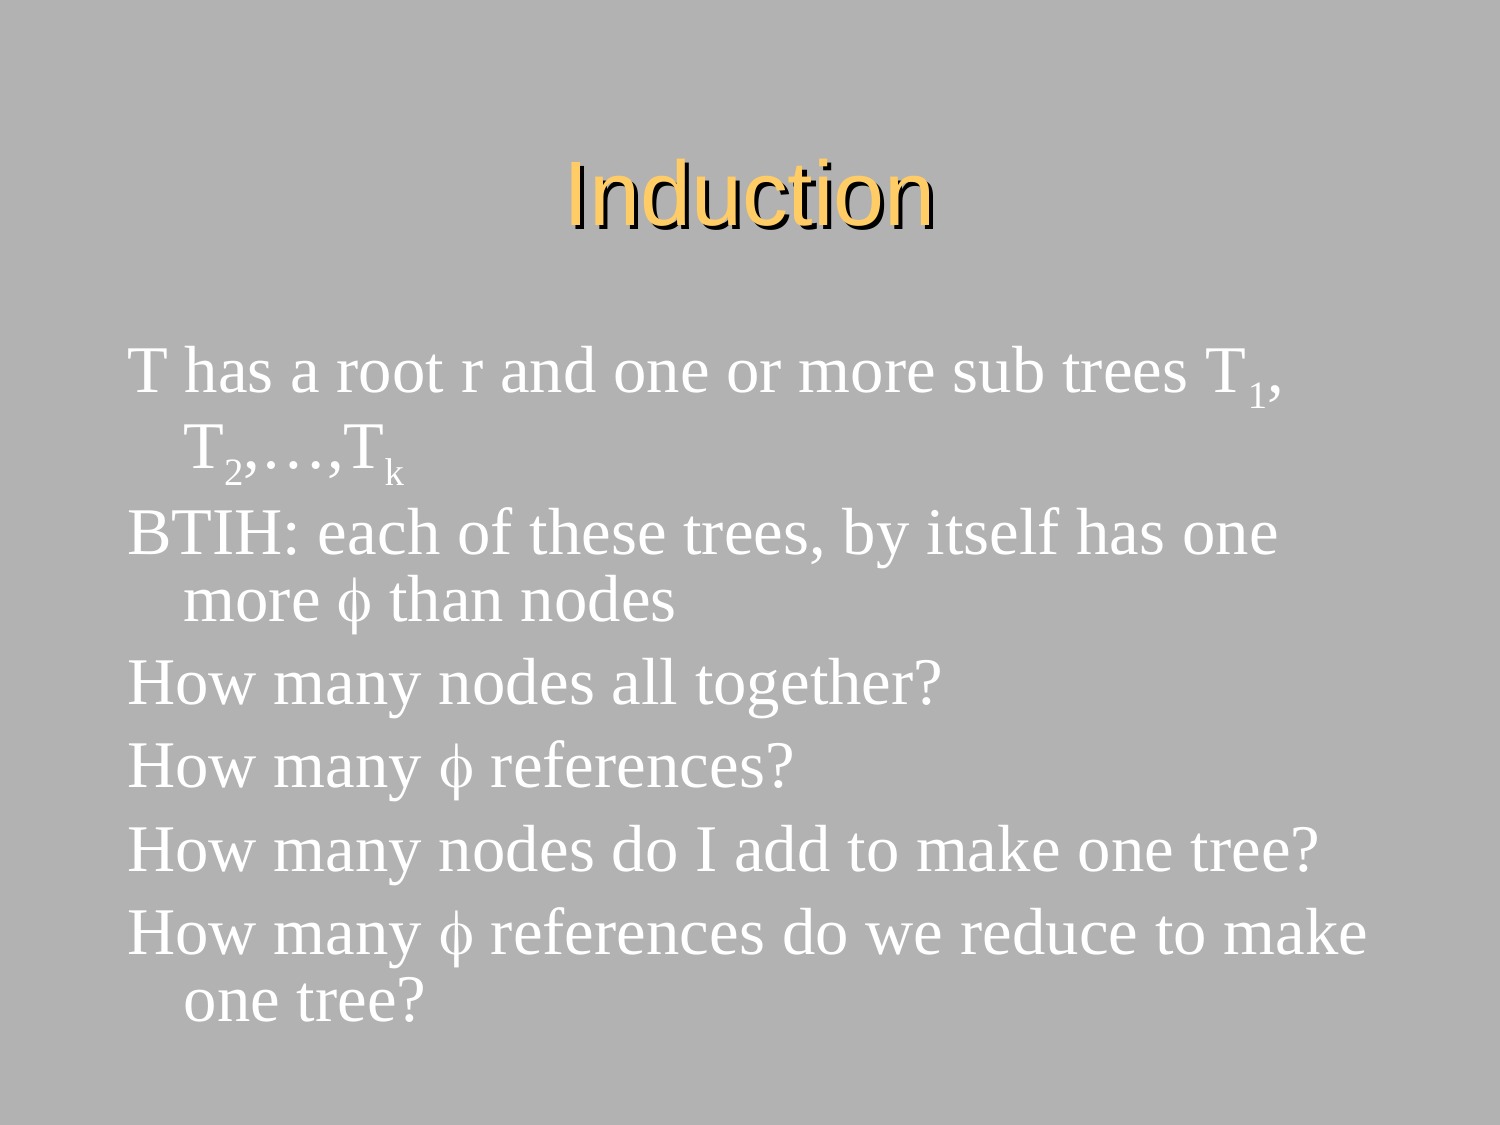

# Induction
T has a root r and one or more sub trees T1, T2,…,Tk
BTIH: each of these trees, by itself has one more  than nodes
How many nodes all together?
How many  references?
How many nodes do I add to make one tree?
How many  references do we reduce to make one tree?